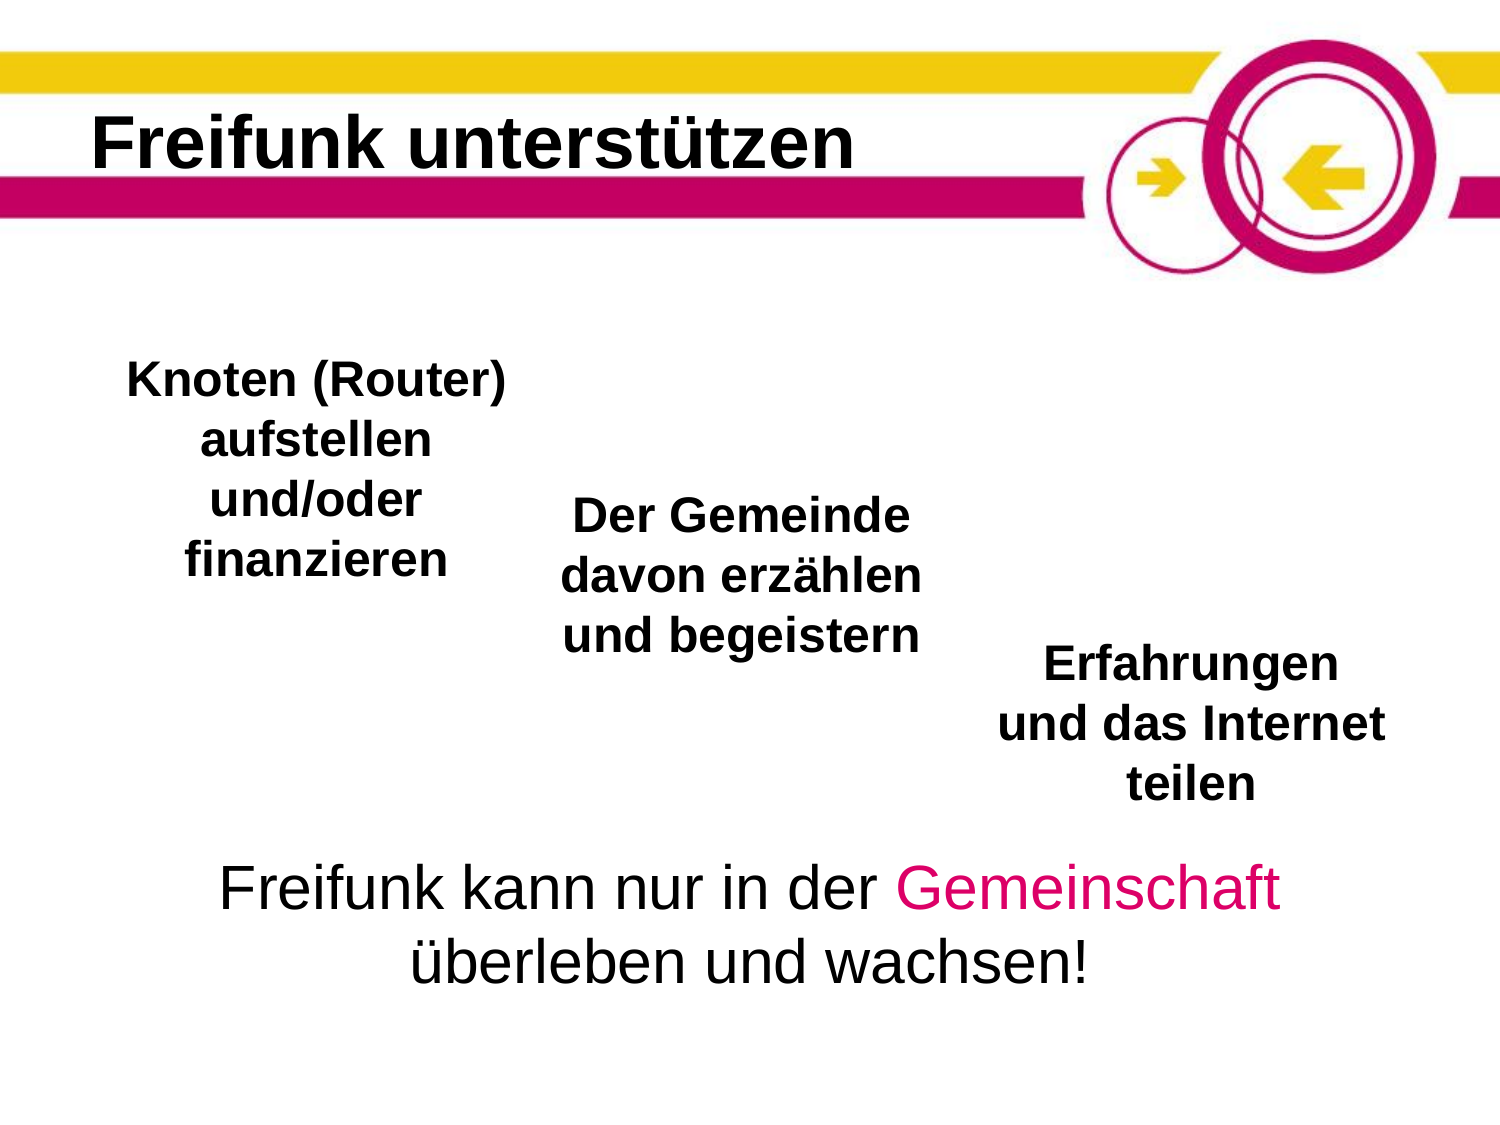

Freifunk unterstützen
Knoten (Router)
aufstellen und/oder finanzieren
Der Gemeinde davon erzählen und begeistern
Erfahrungen und das Internet teilen
Freifunk kann nur in der Gemeinschaft überleben und wachsen!